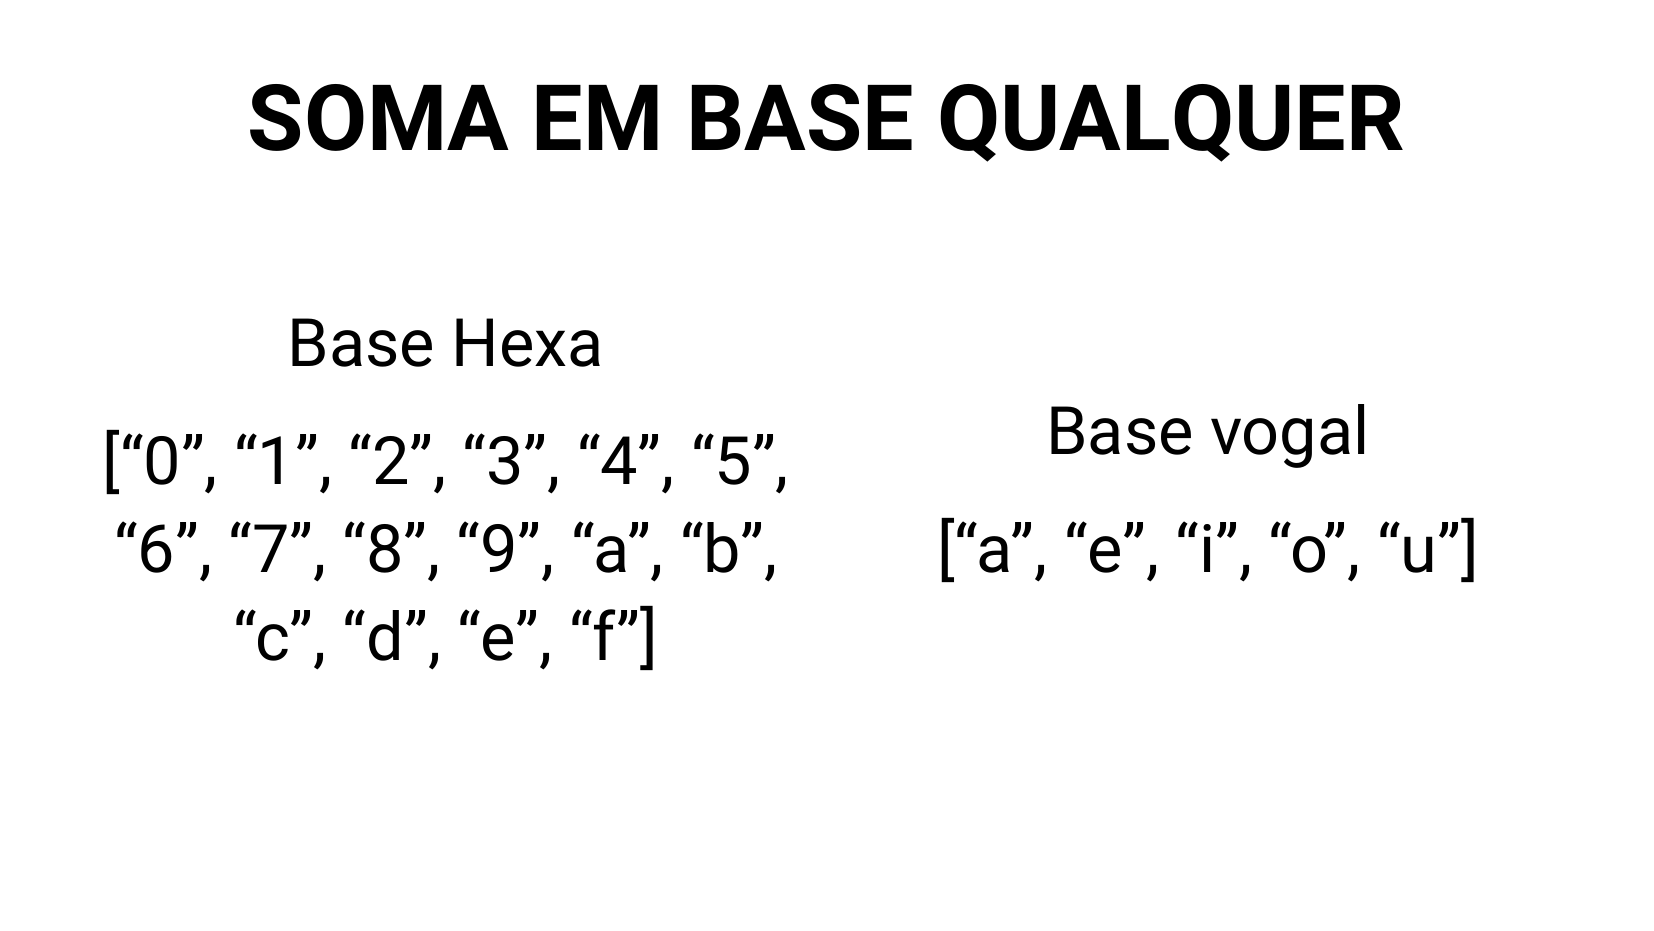

# SOMA EM BASE QUALQUER
Base Hexa
[“0”, “1”, “2”, “3”, “4”, “5”, “6”, “7”, “8”, “9”, “a”, “b”, “c”, “d”, “e”, “f”]
Base vogal
[“a”, “e”, “i”, “o”, “u”]